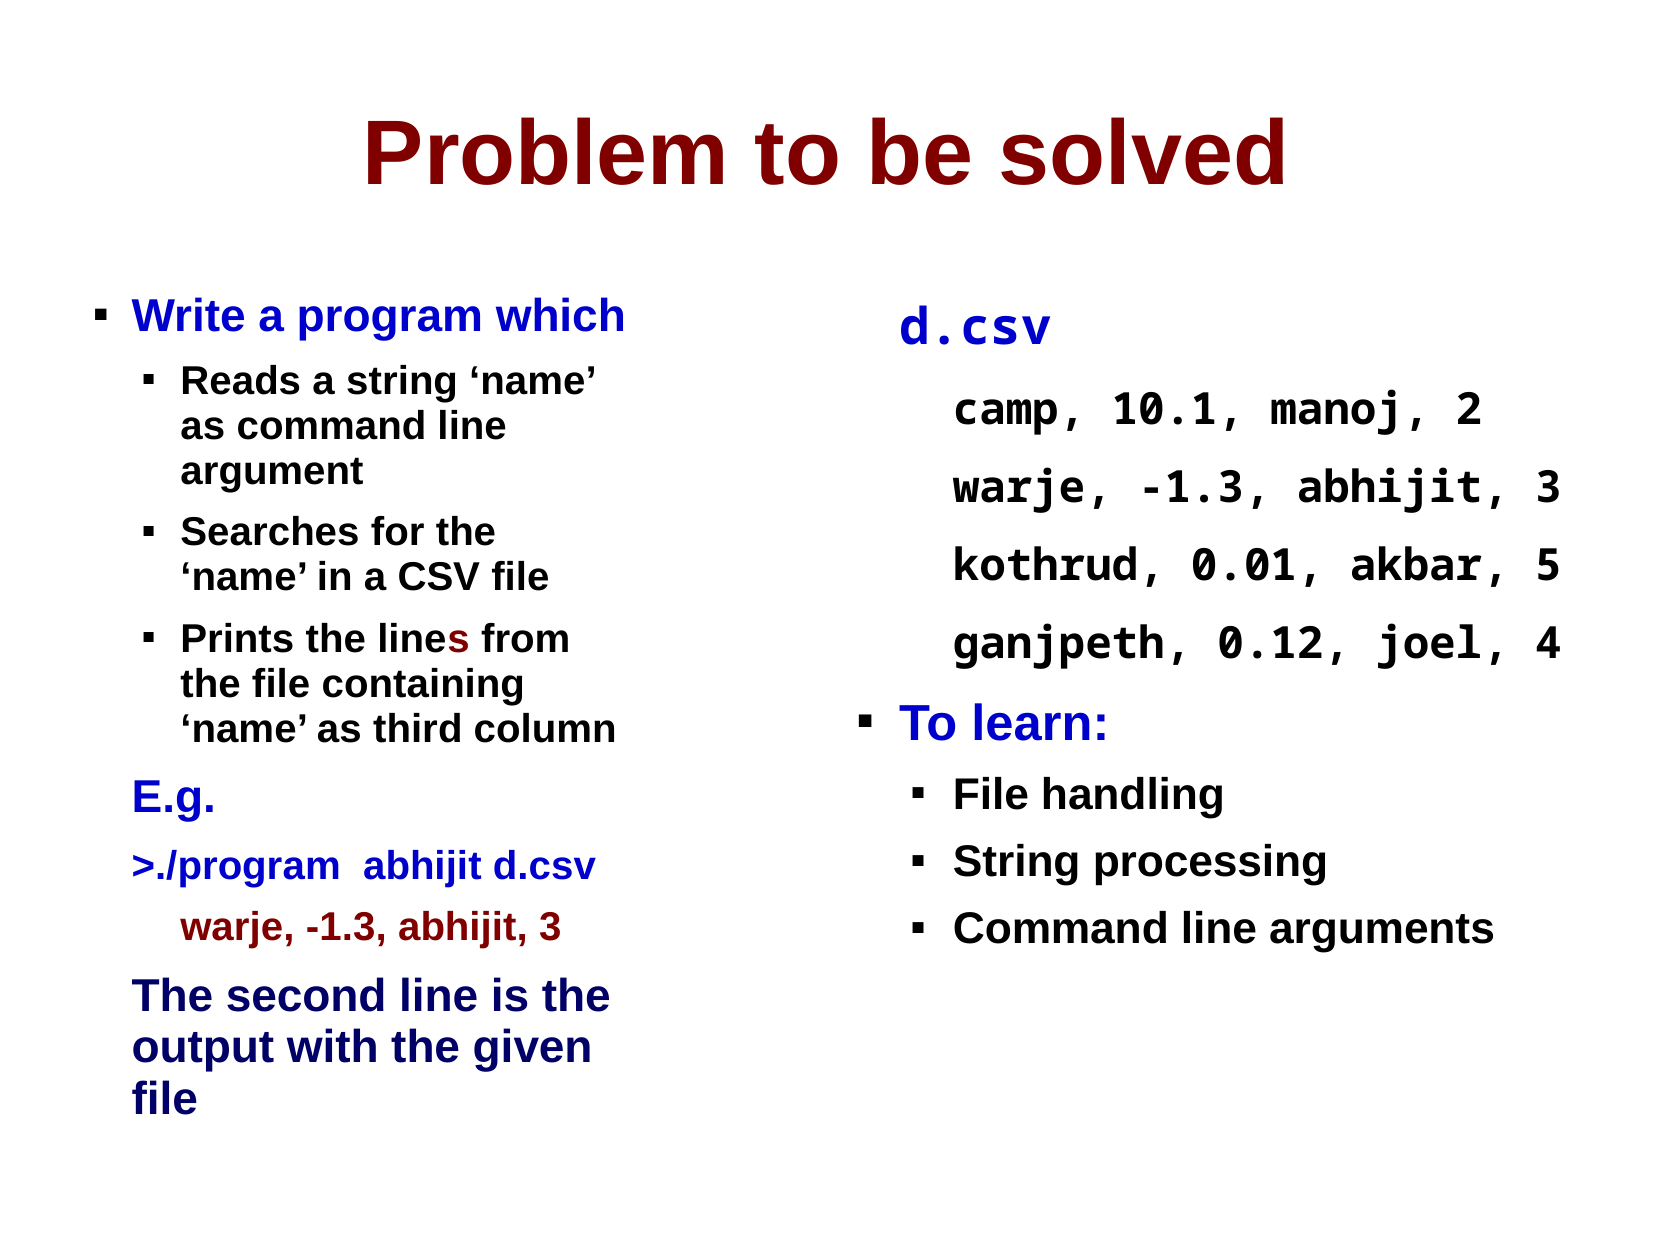

# Problem to be solved
Write a program which
Reads a string ‘name’ as command line argument
Searches for the ‘name’ in a CSV file
Prints the lines from the file containing ‘name’ as third column
E.g.
>./program abhijit d.csv
warje, -1.3, abhijit, 3
The second line is the output with the given file
d.csv
camp, 10.1, manoj, 2
warje, -1.3, abhijit, 3
kothrud, 0.01, akbar, 5
ganjpeth, 0.12, joel, 4
To learn:
File handling
String processing
Command line arguments